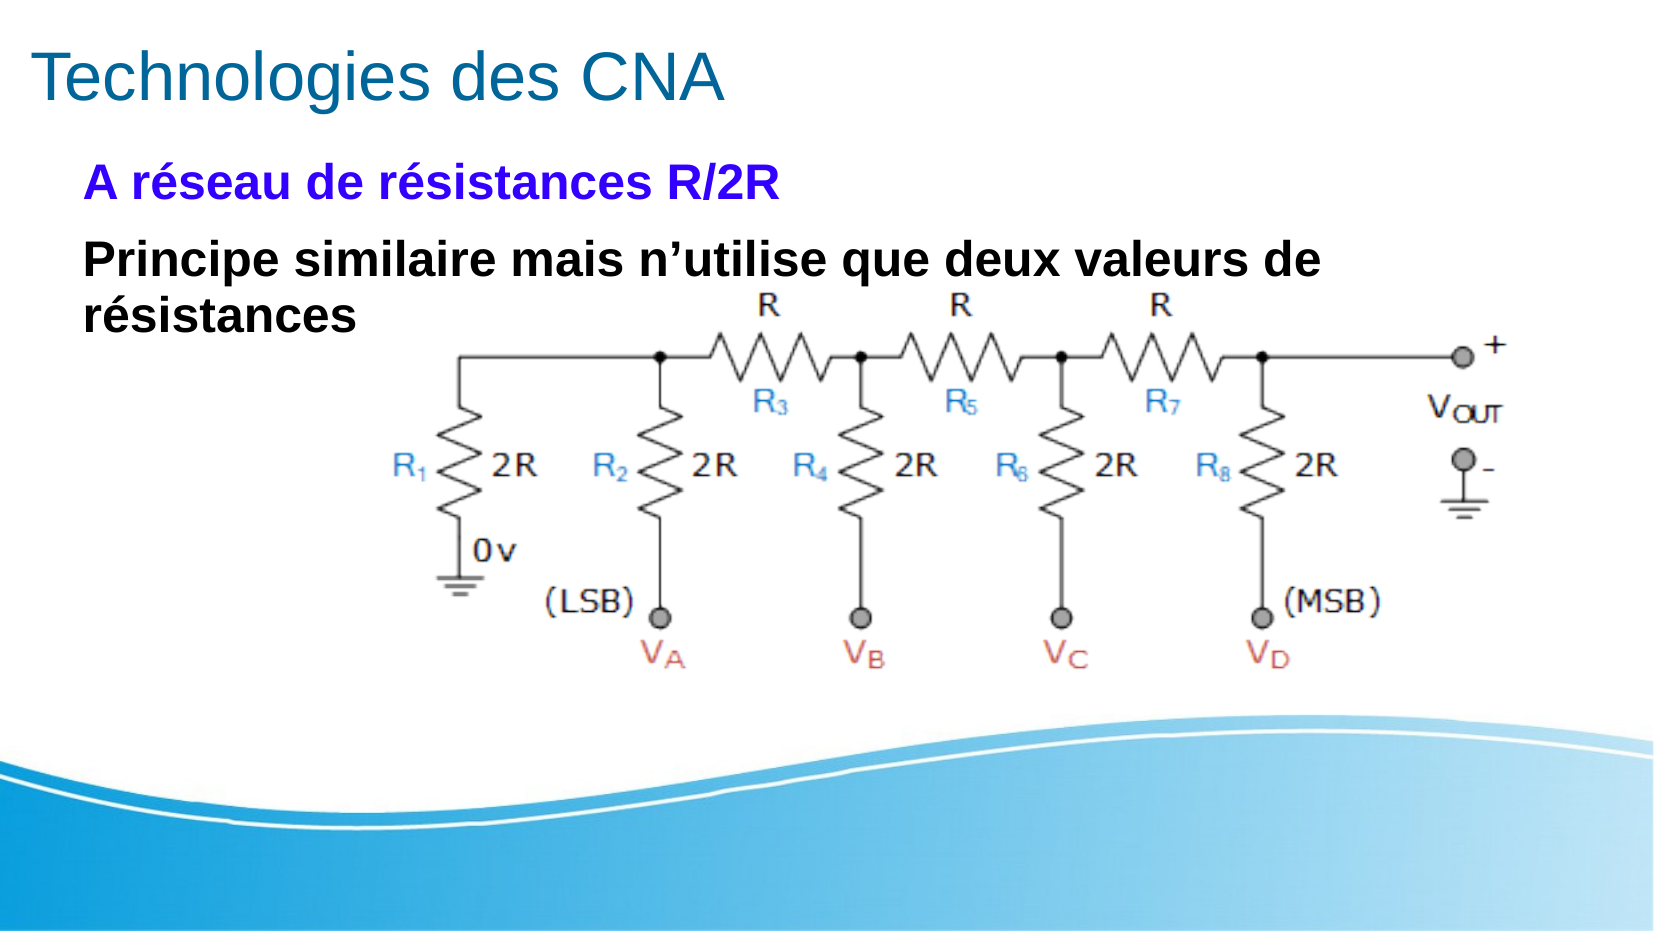

# Technologies des CNA
A réseau de résistances R/2R
Principe similaire mais n’utilise que deux valeurs de résistances